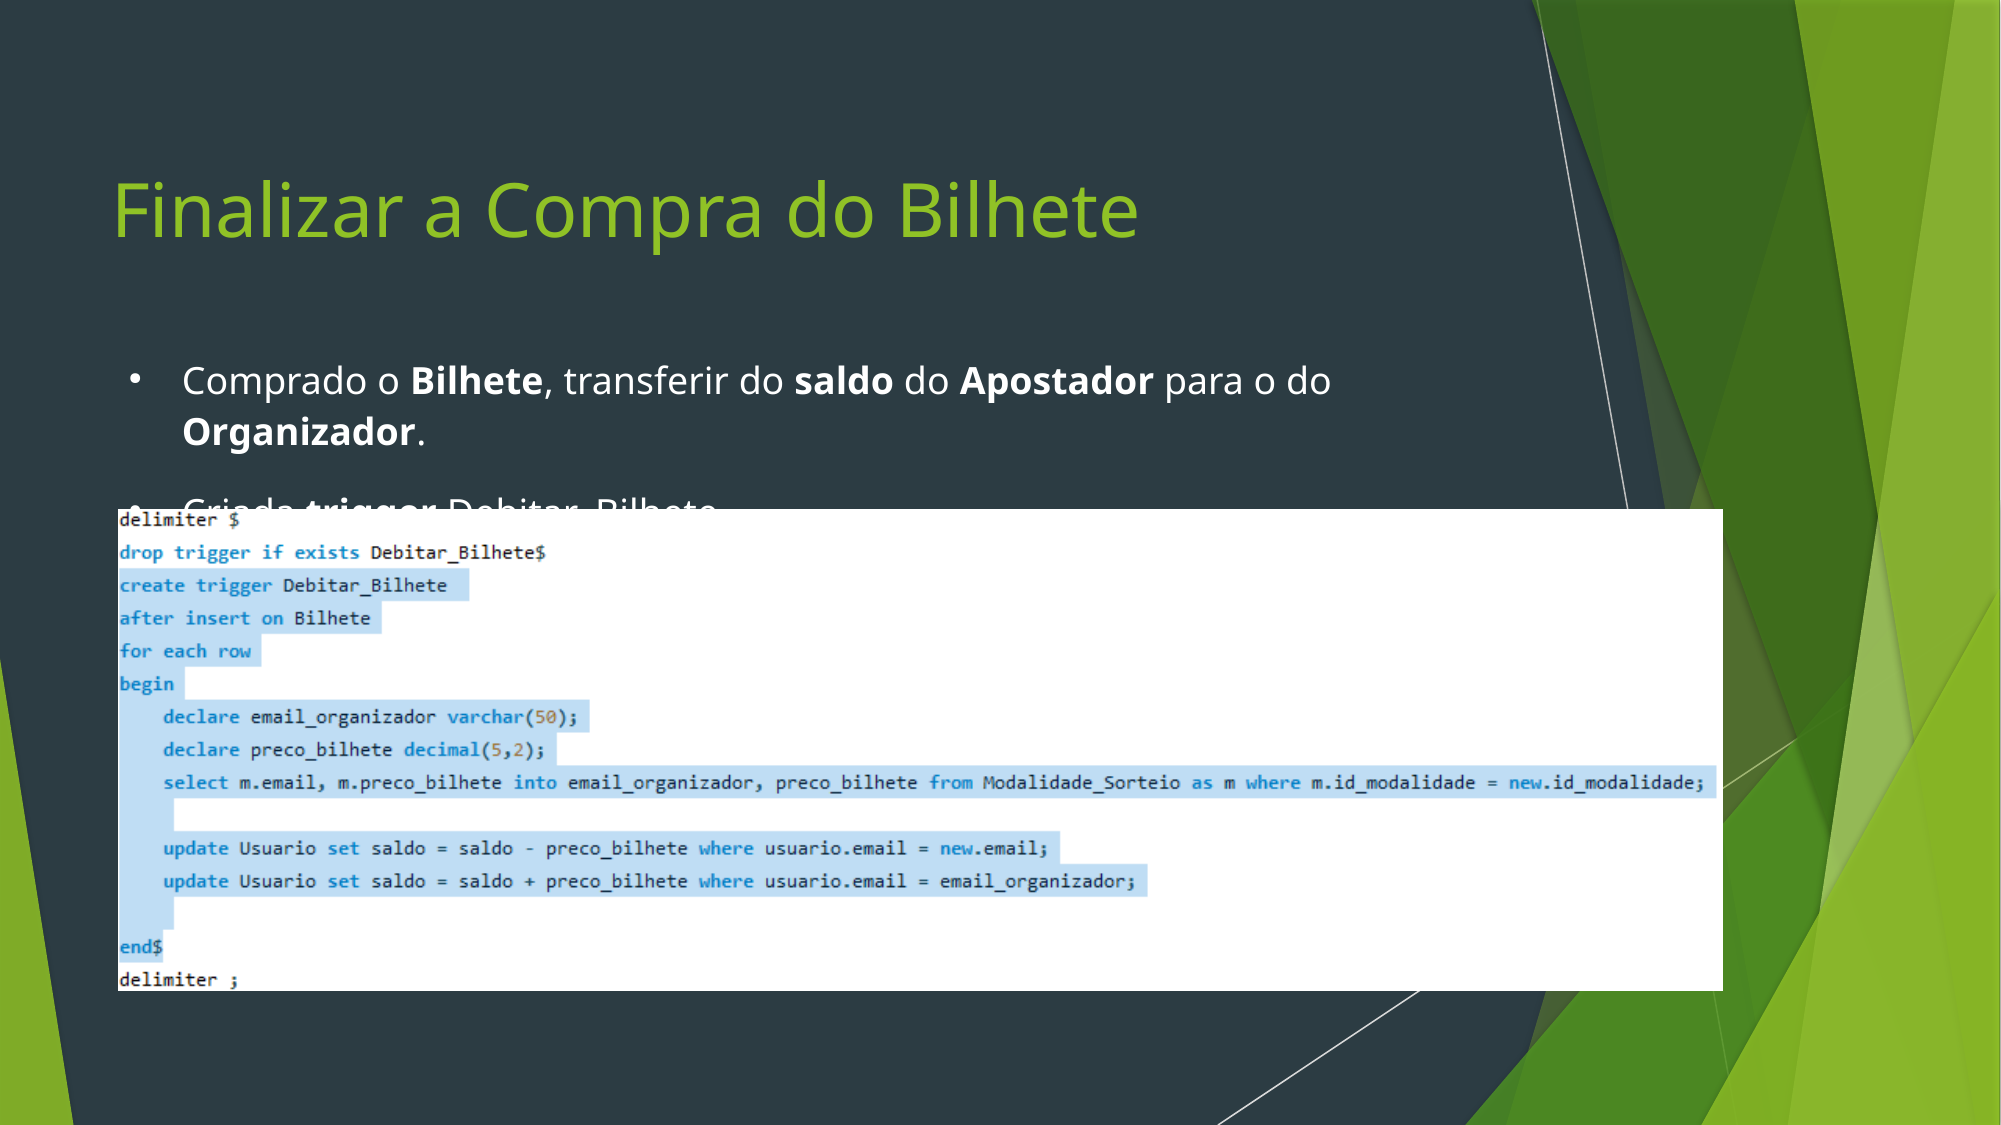

# Finalizar a Compra do Bilhete
Comprado o Bilhete, transferir do saldo do Apostador para o do Organizador.
Criada trigger Debitar_Bilhete.